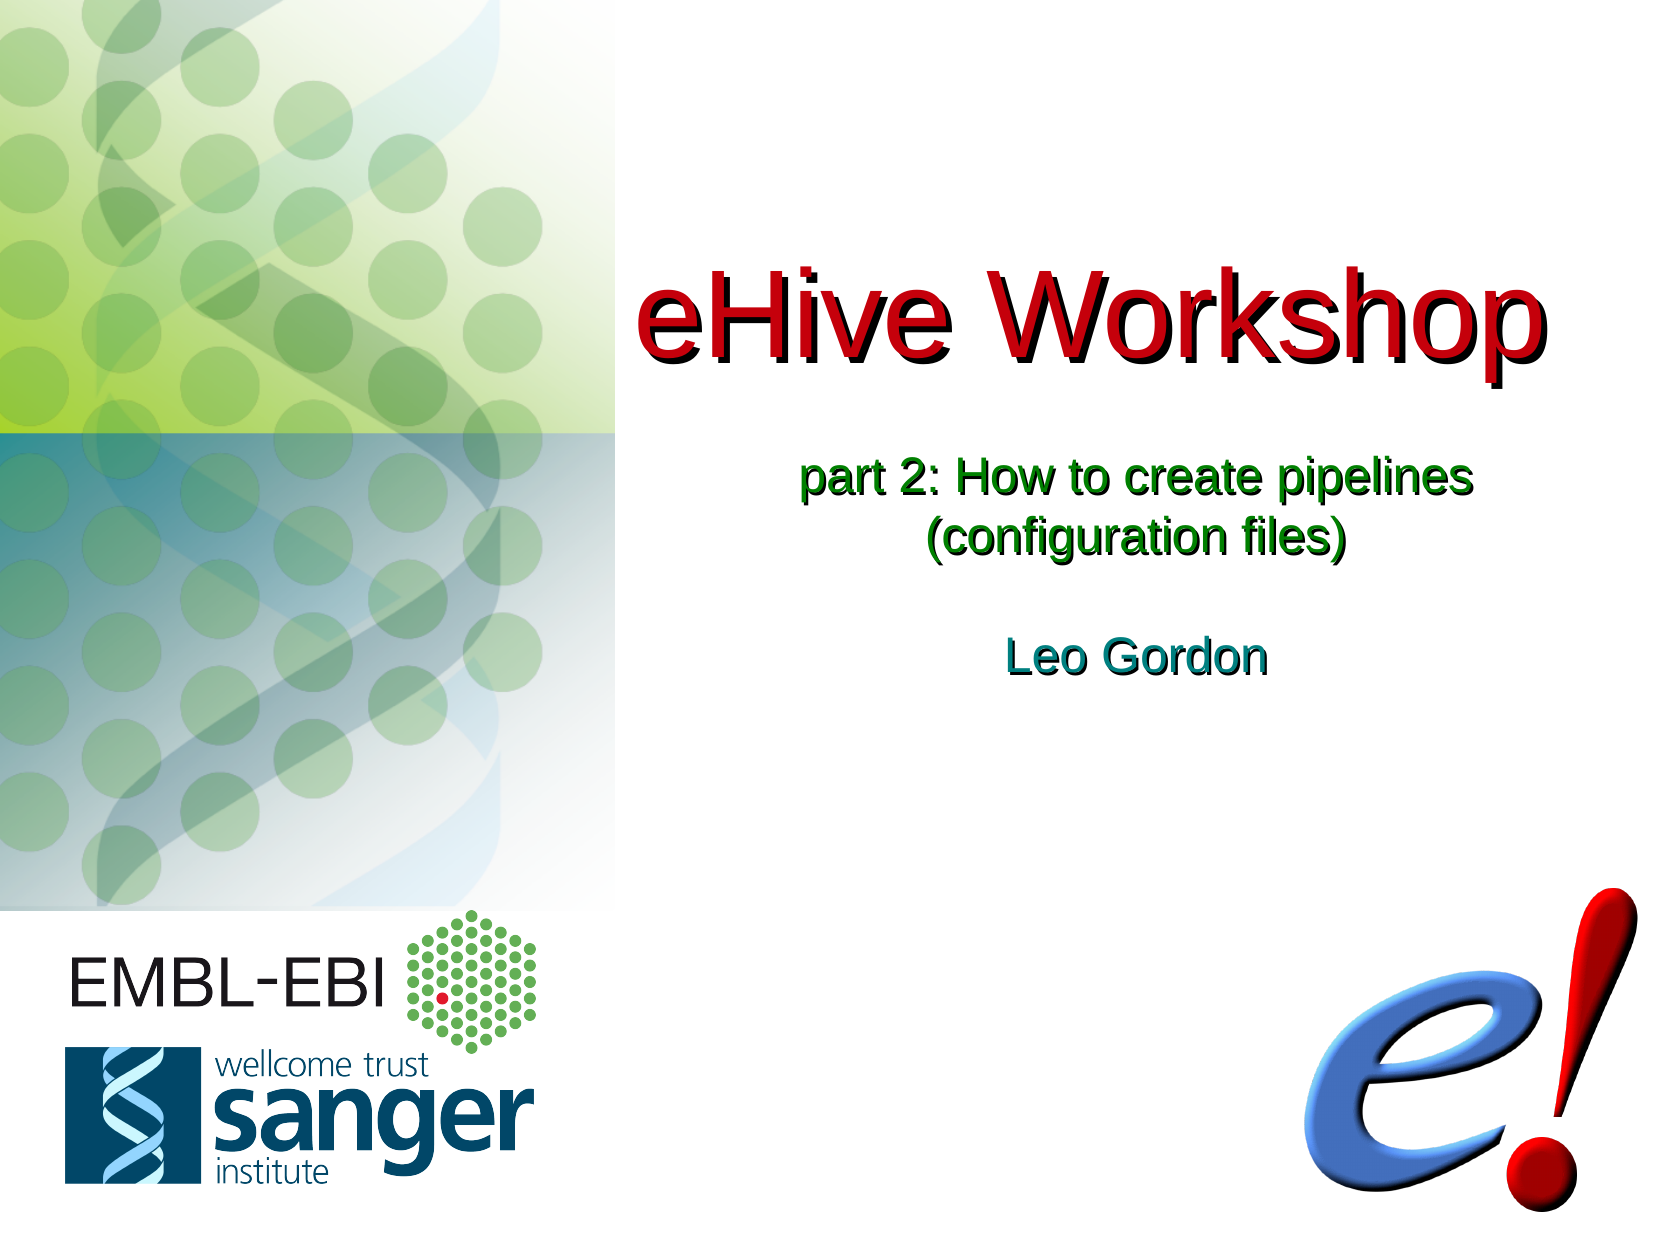

eHive Workshop
part 2: How to create pipelines
(configuration files)
Leo Gordon